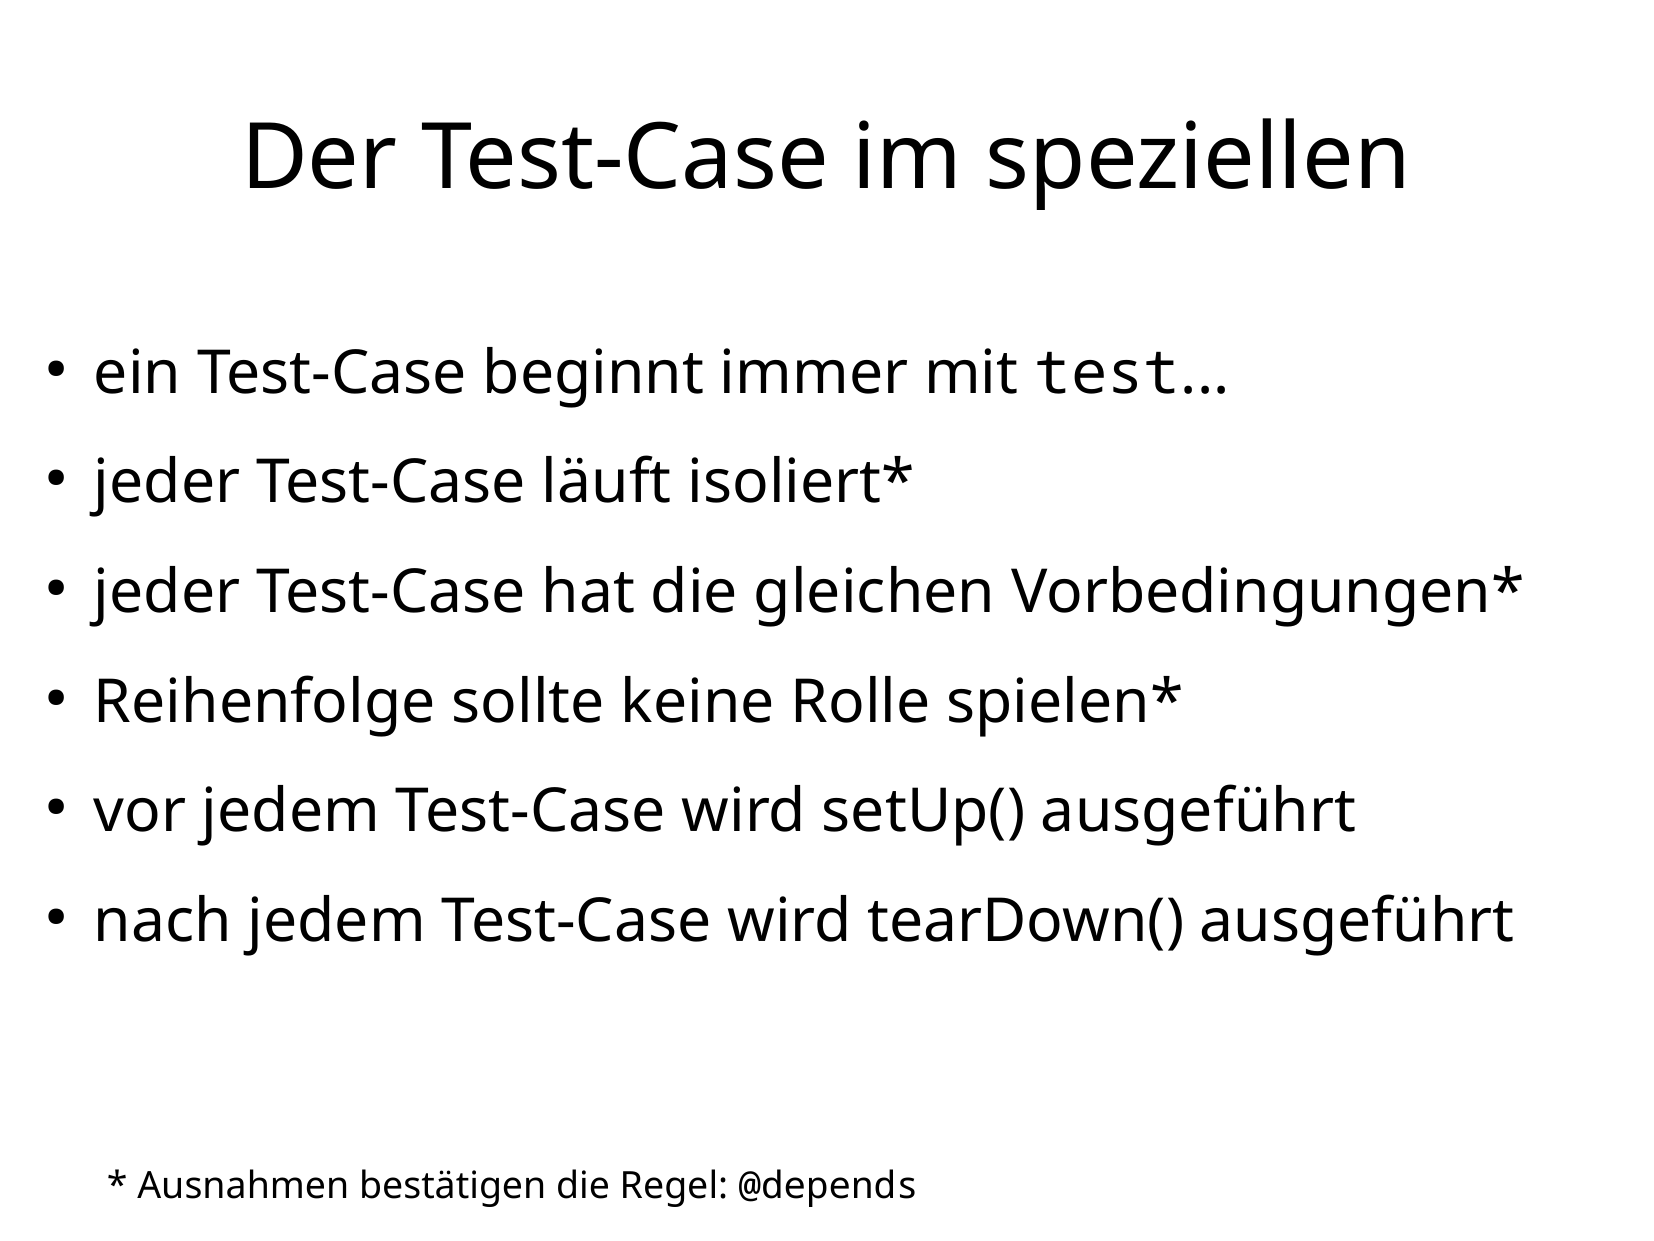

# Der Test-Case im speziellen
ein Test-Case beginnt immer mit test...
jeder Test-Case läuft isoliert*
jeder Test-Case hat die gleichen Vorbedingungen*
Reihenfolge sollte keine Rolle spielen*
vor jedem Test-Case wird setUp() ausgeführt
nach jedem Test-Case wird tearDown() ausgeführt
* Ausnahmen bestätigen die Regel: @depends